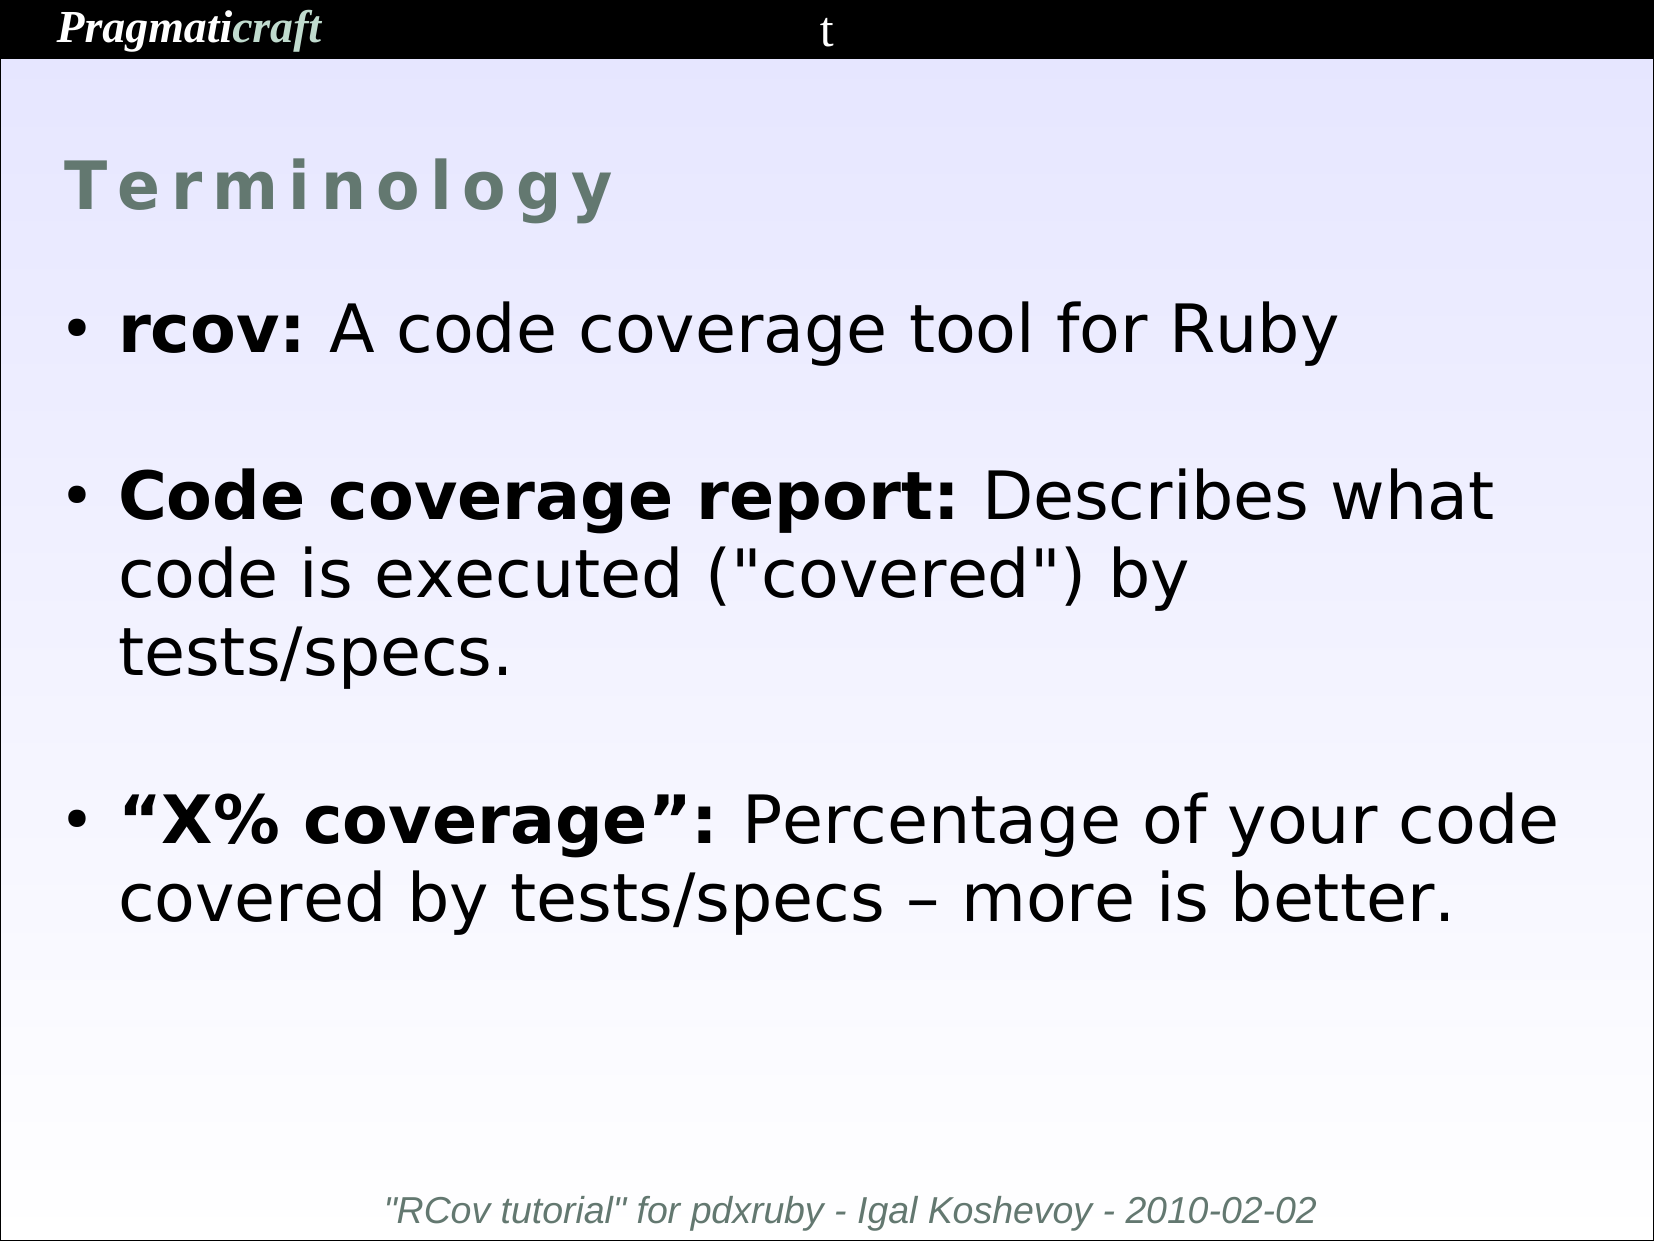

# Terminology
rcov: A code coverage tool for Ruby
Code coverage report: Describes what code is executed ("covered") by tests/specs.
“X% coverage”: Percentage of your code covered by tests/specs – more is better.